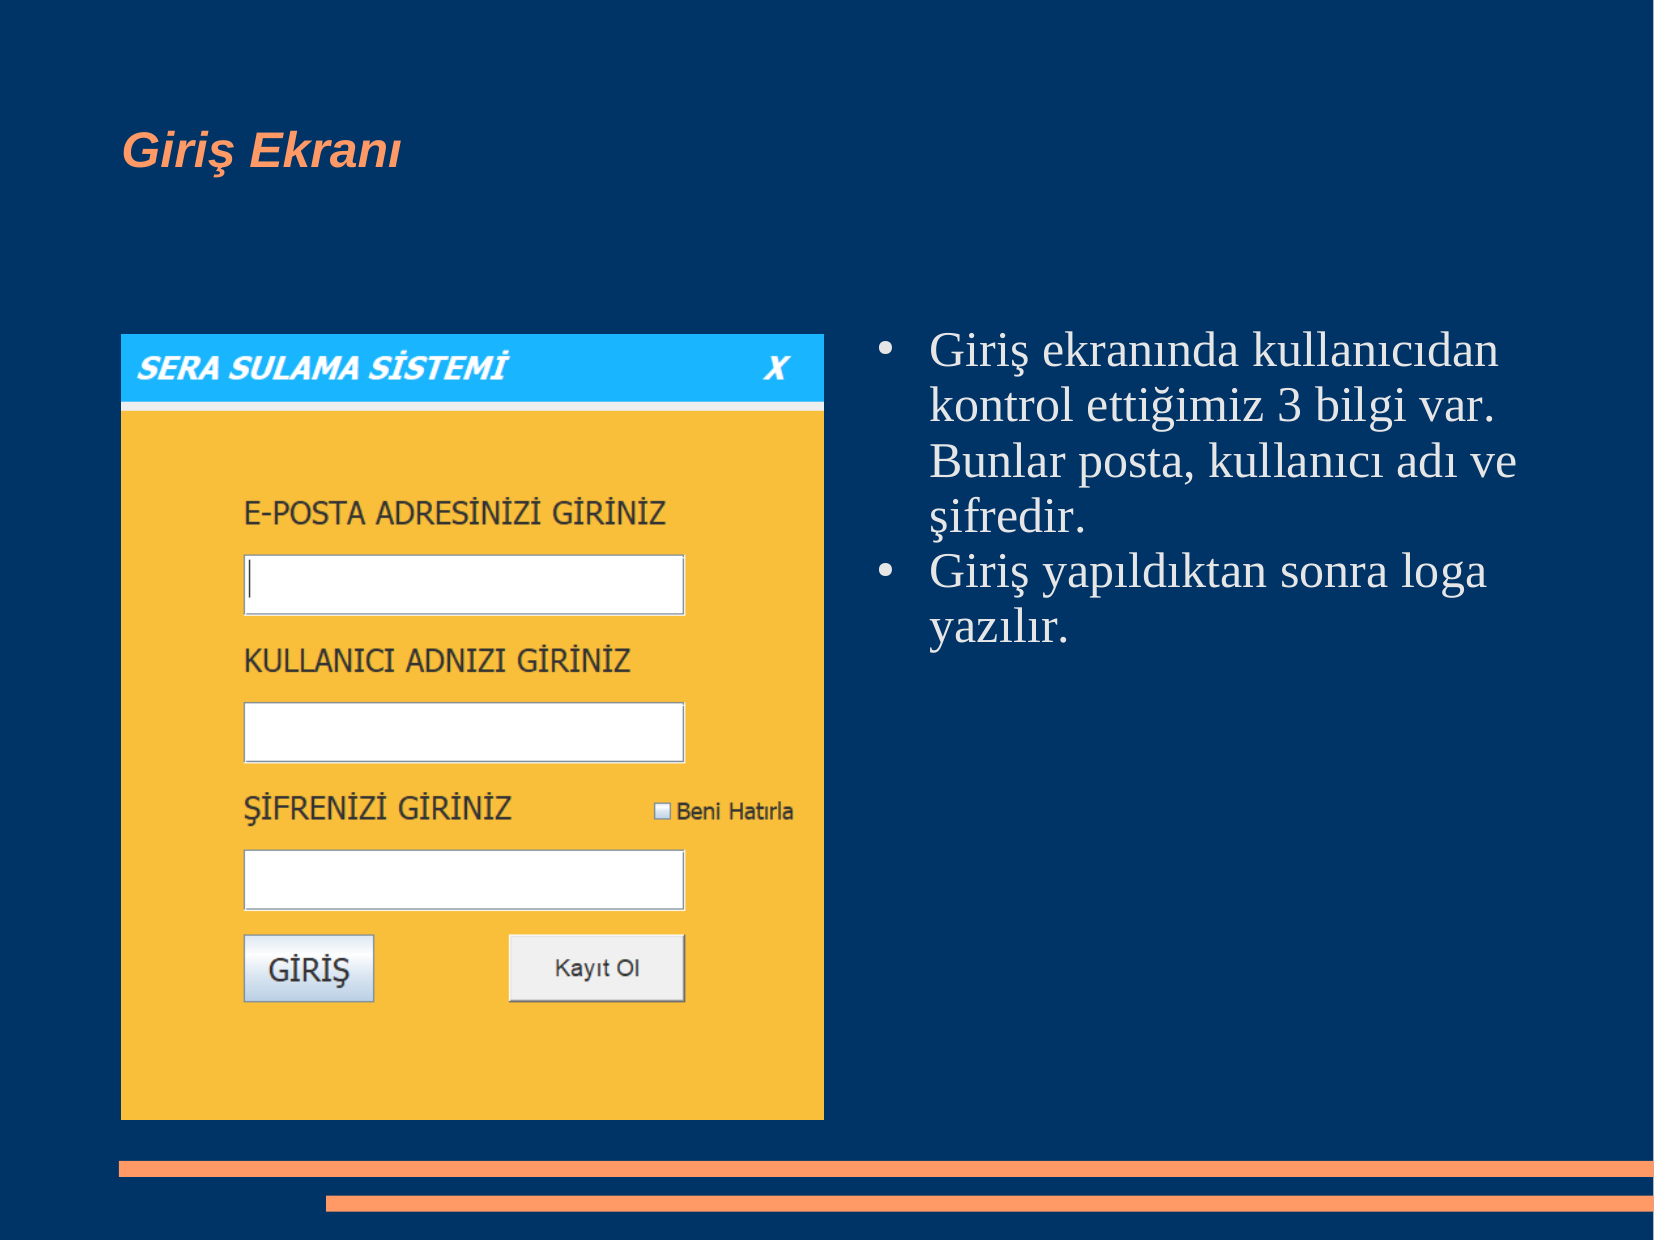

# Giriş Ekranı
Giriş ekranında kullanıcıdan kontrol ettiğimiz 3 bilgi var. Bunlar posta, kullanıcı adı ve şifredir.
Giriş yapıldıktan sonra loga yazılır.